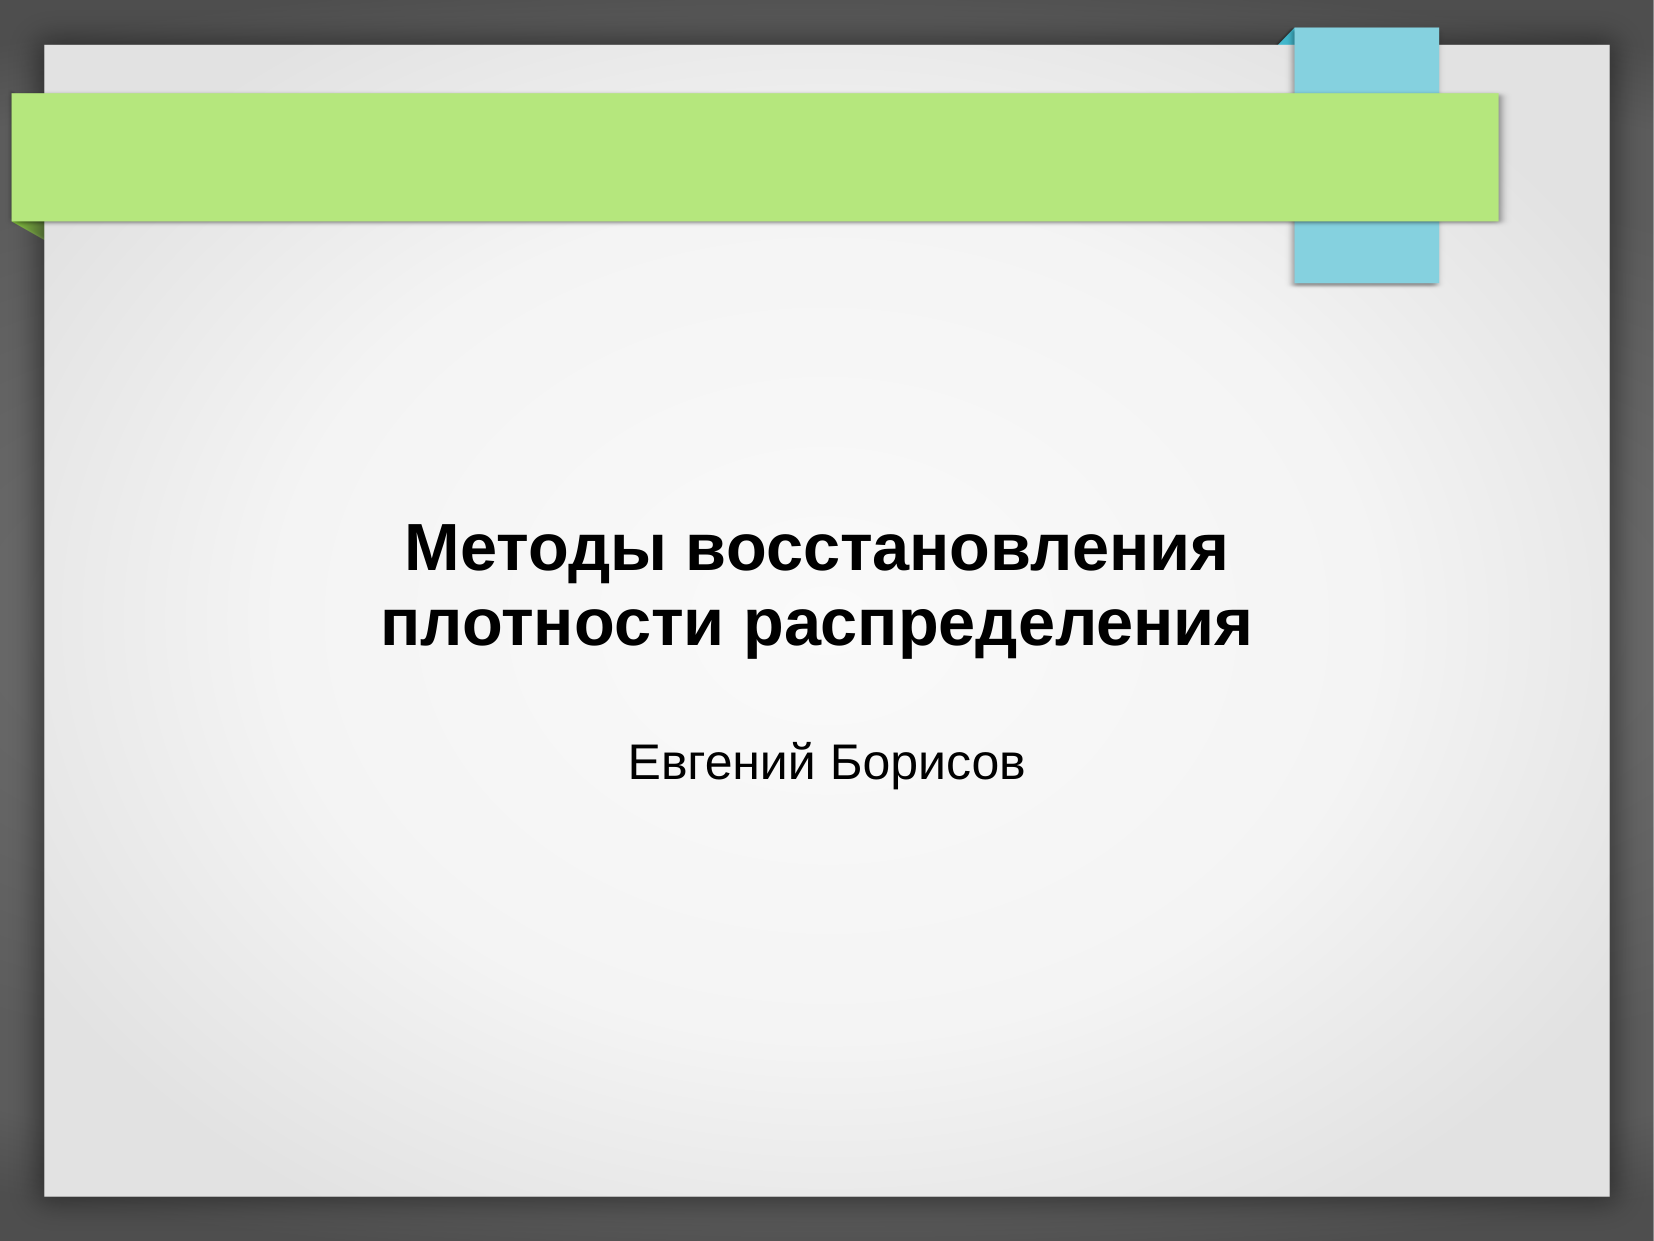

# Методы восстановления
плотности распределения
Евгений Борисов